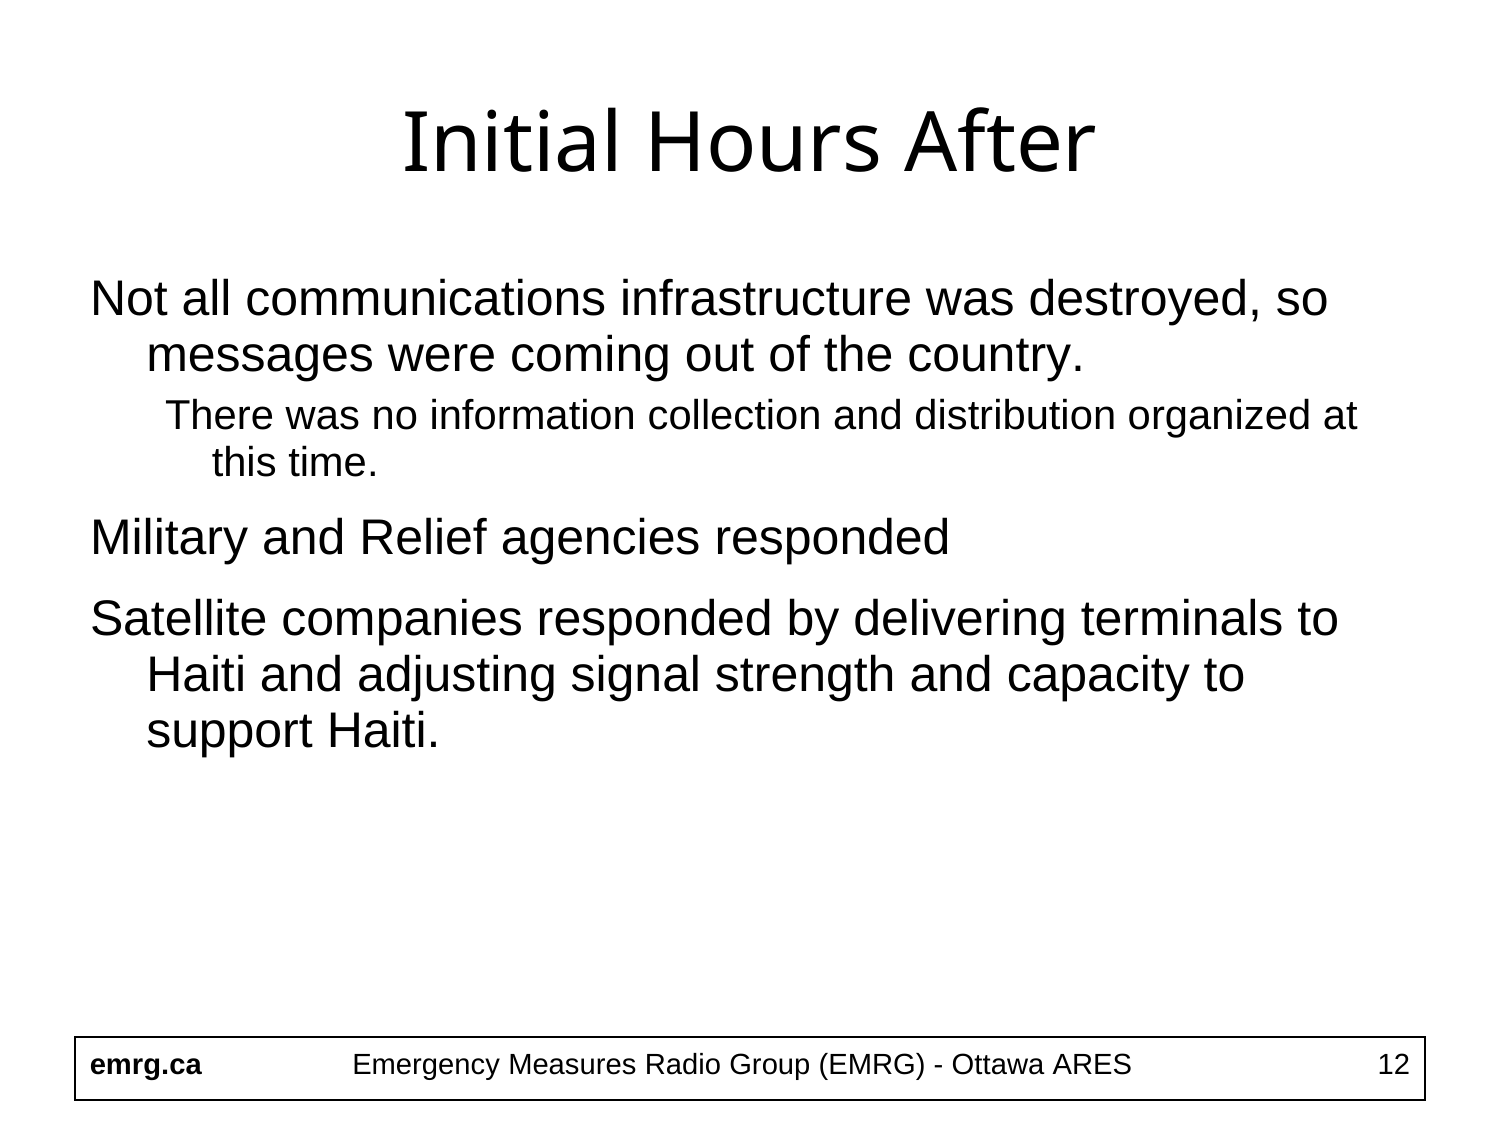

# Initial Hours After
Not all communications infrastructure was destroyed, so messages were coming out of the country.
There was no information collection and distribution organized at this time.
Military and Relief agencies responded
Satellite companies responded by delivering terminals to Haiti and adjusting signal strength and capacity to support Haiti.
Emergency Measures Radio Group (EMRG) - Ottawa ARES